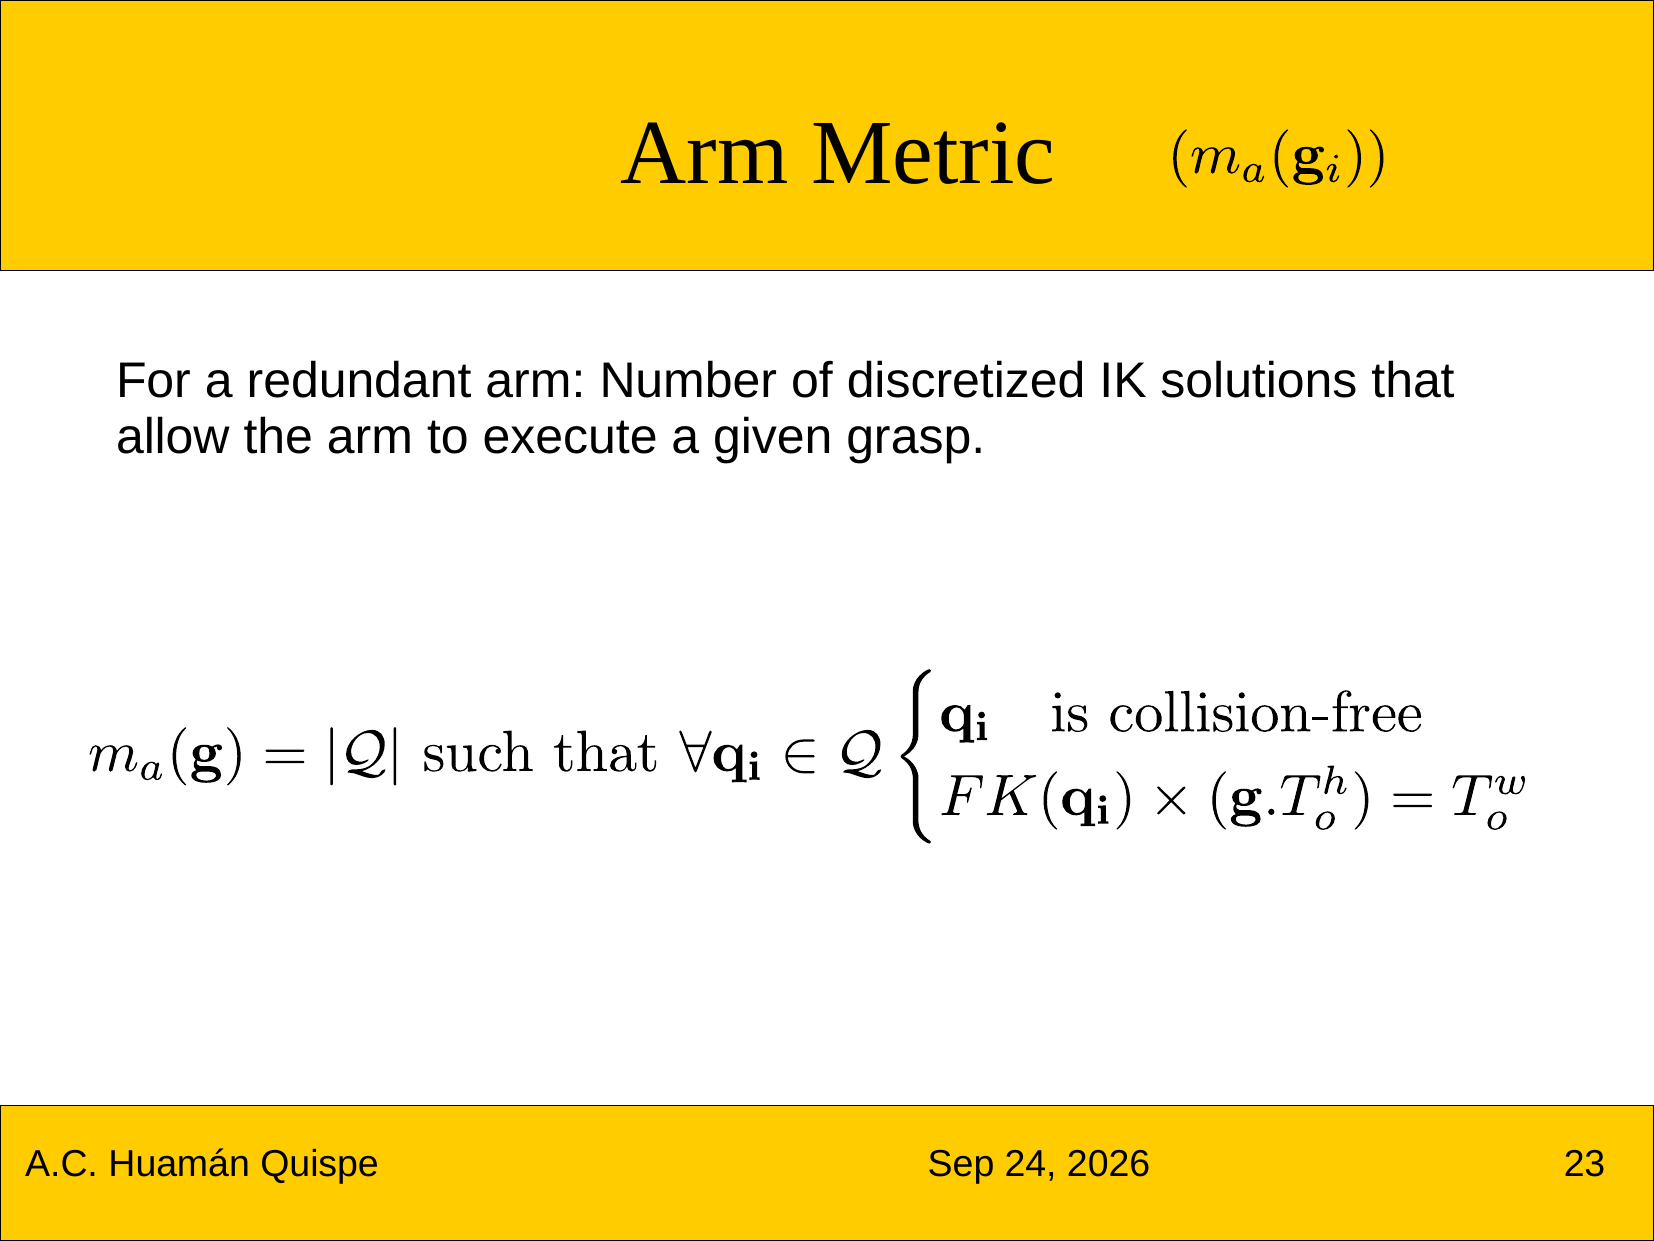

# Arm Metric
For a redundant arm: Number of discretized IK solutions that
allow the arm to execute a given grasp.